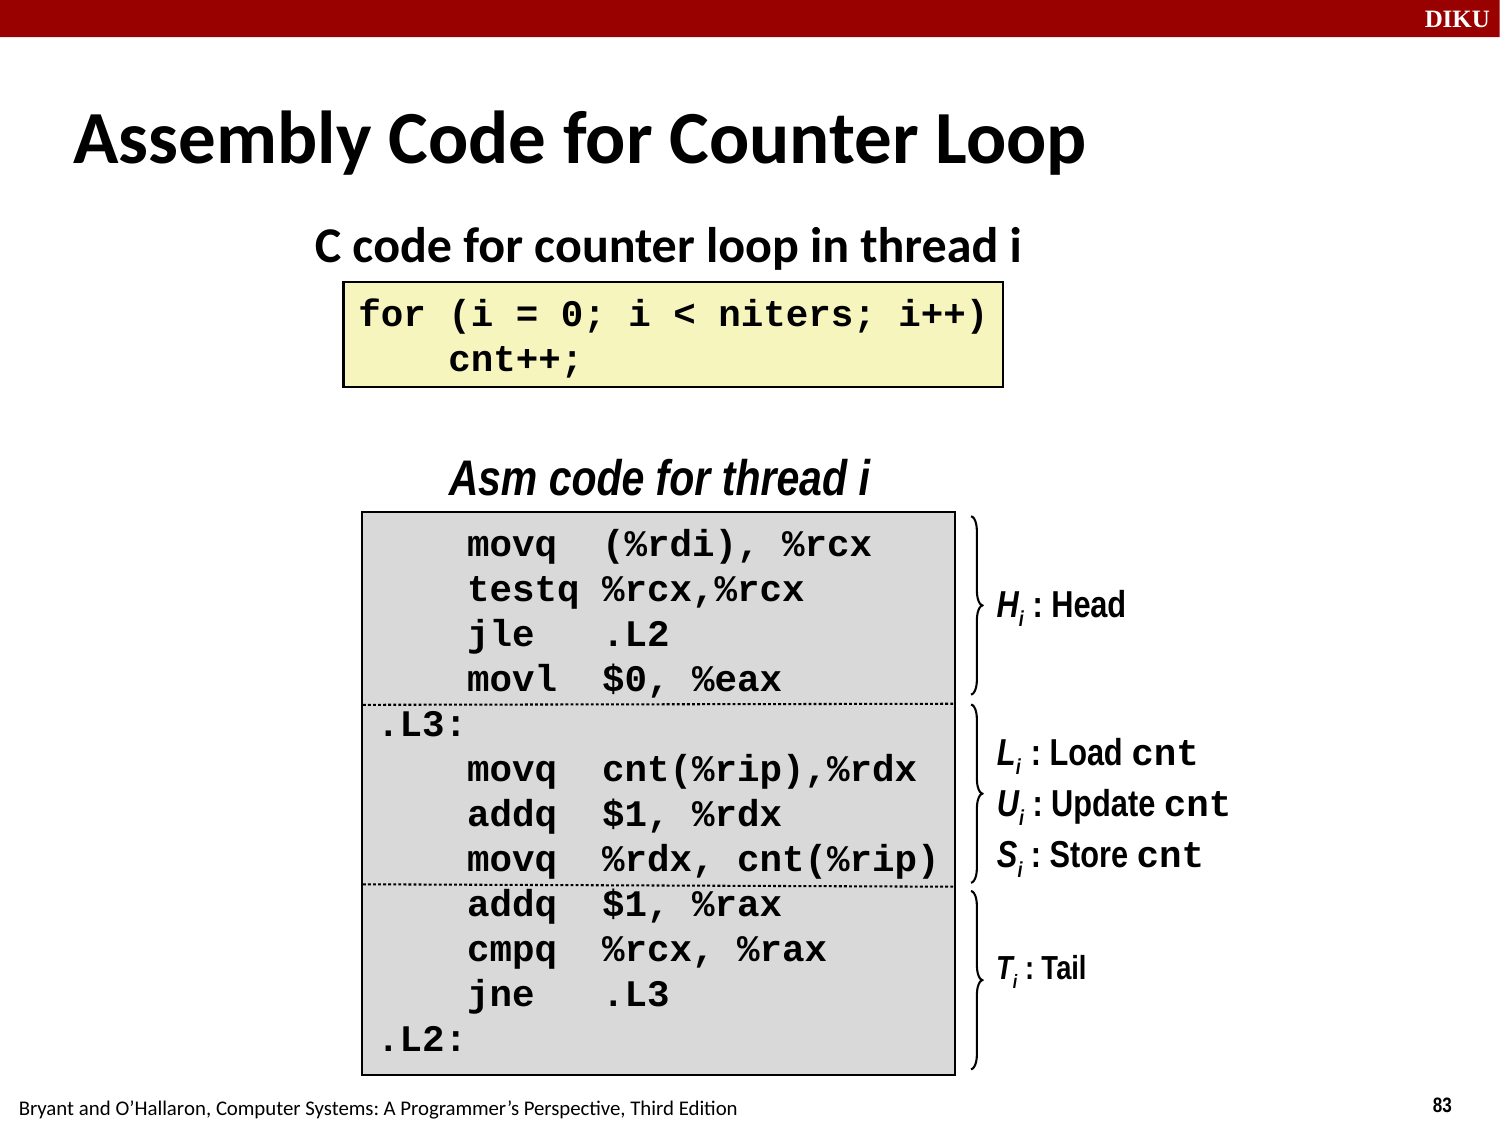

Assembly Code for Counter Loop
C code for counter loop in thread i
for (i = 0; i < niters; i++)
 cnt++;
Asm code for thread i
 movq (%rdi), %rcx
 testq %rcx,%rcx
 jle .L2
 movl $0, %eax
.L3:
 movq cnt(%rip),%rdx
 addq $1, %rdx
 movq %rdx, cnt(%rip)
 addq $1, %rax
 cmpq %rcx, %rax
 jne .L3
.L2:
Hi : Head
Li : Load cnt
Ui : Update cnt
Si : Store cnt
Ti : Tail